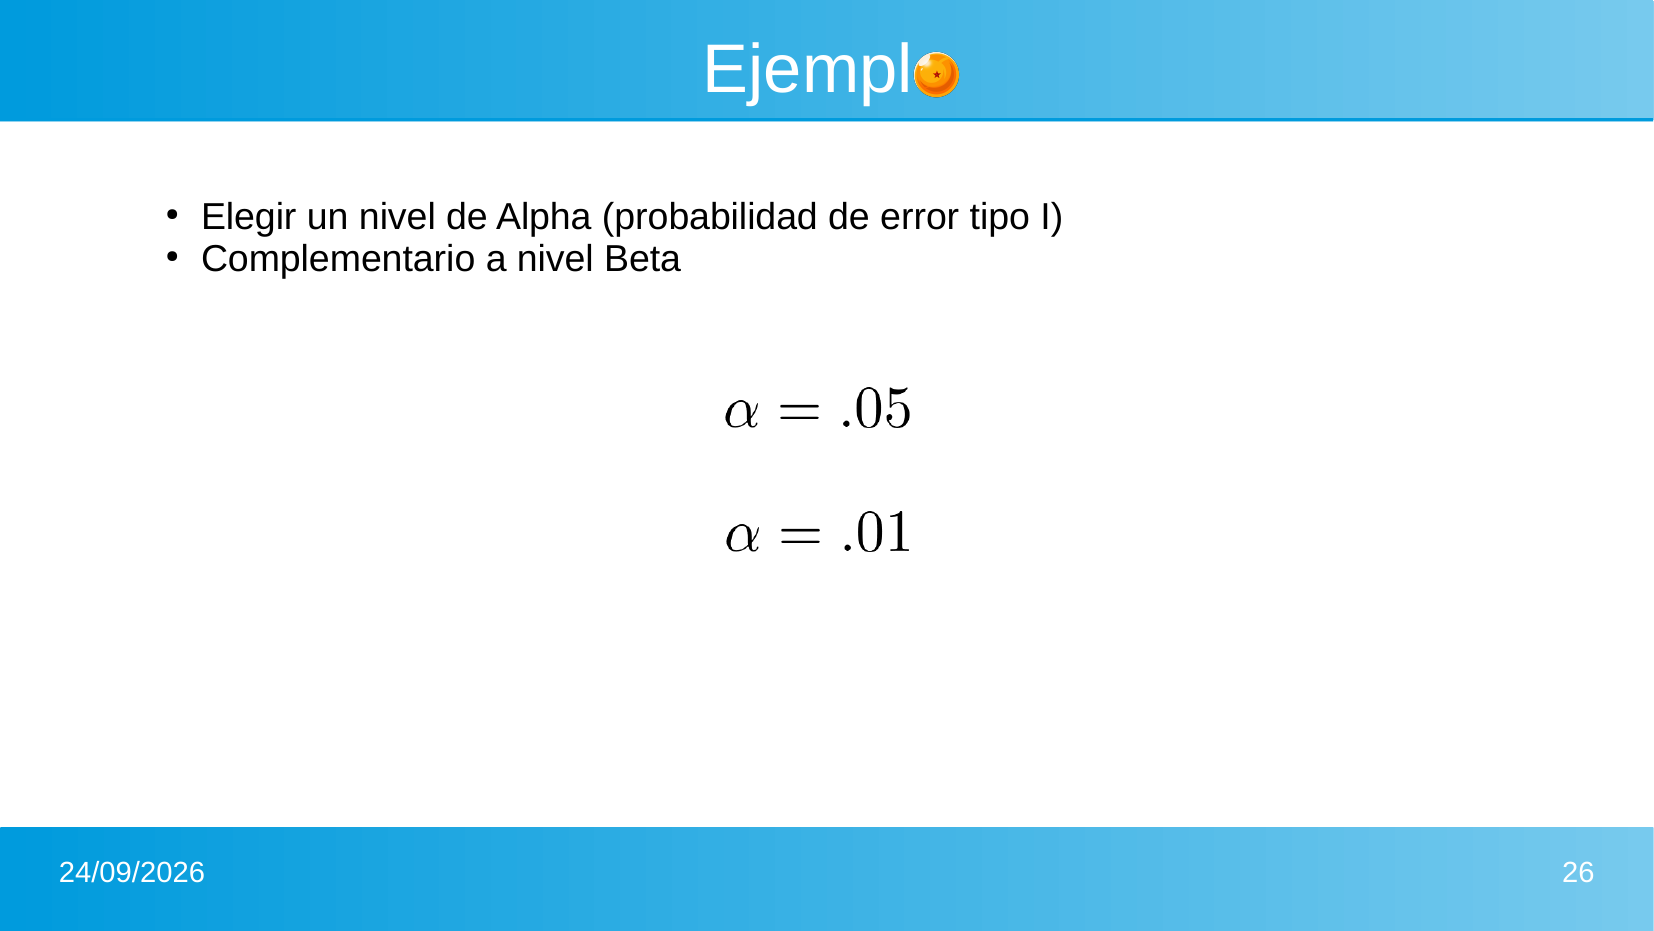

# Ejempl
Elegir un nivel de Alpha (probabilidad de error tipo I)
Complementario a nivel Beta
26